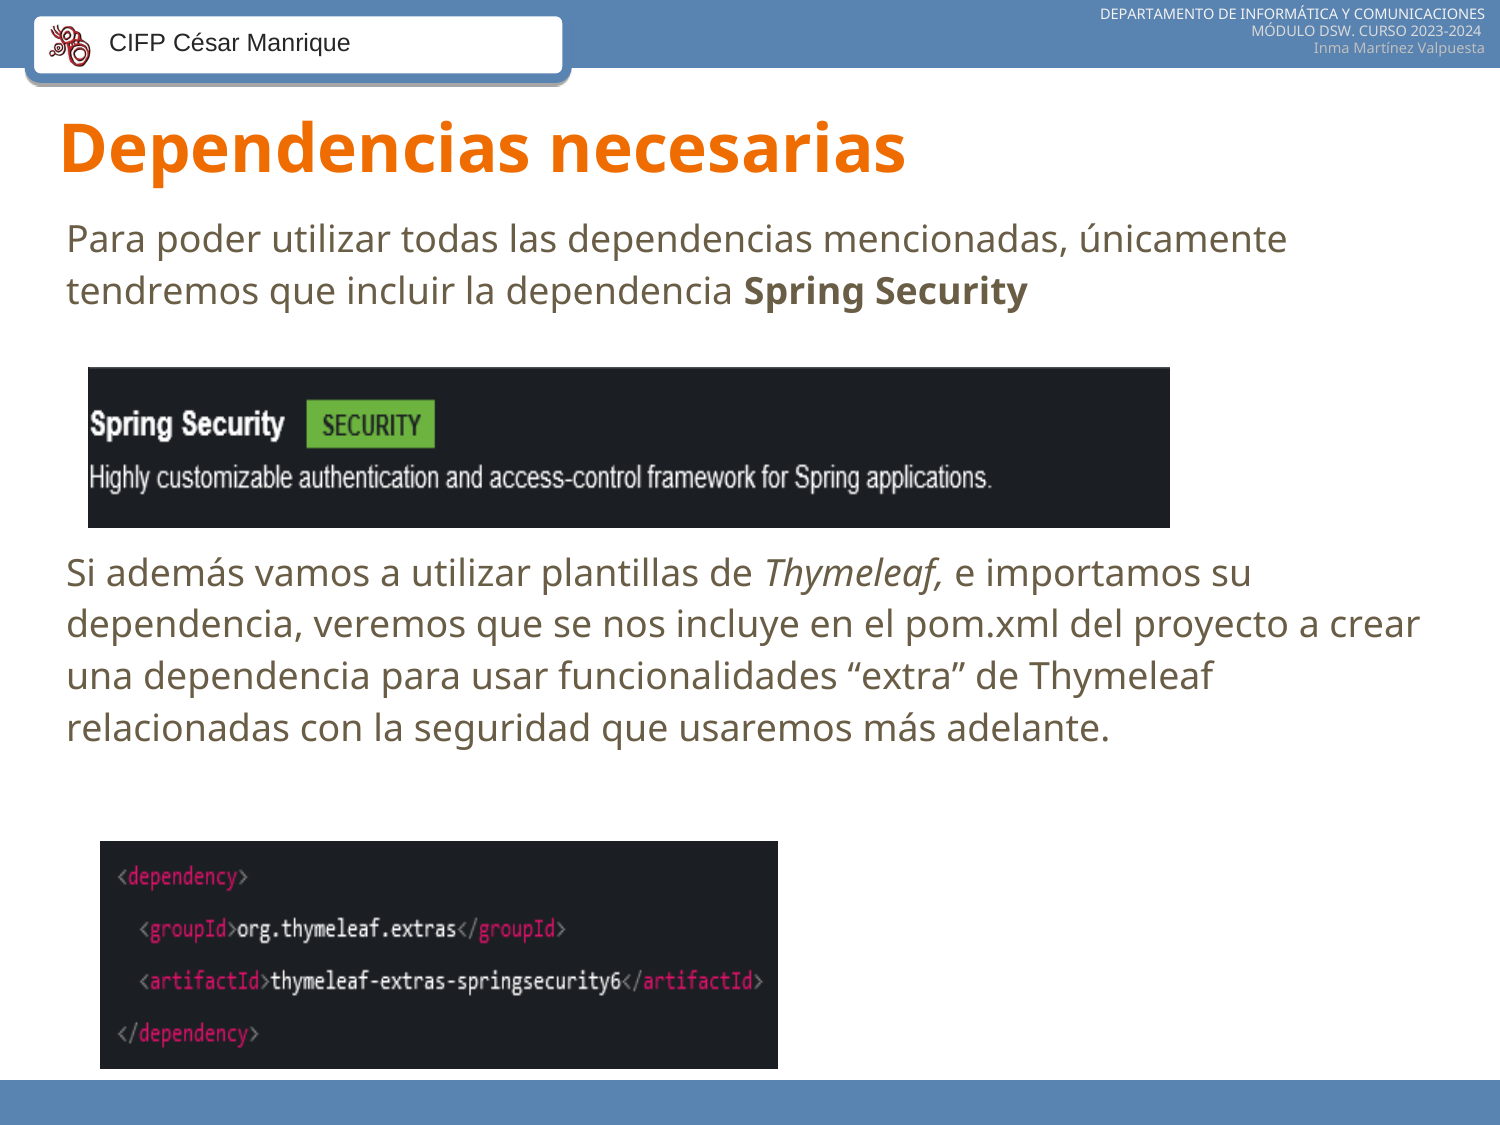

# Dependencias necesarias
Para poder utilizar todas las dependencias mencionadas, únicamente tendremos que incluir la dependencia Spring Security
Si además vamos a utilizar plantillas de Thymeleaf, e importamos su dependencia, veremos que se nos incluye en el pom.xml del proyecto a crear una dependencia para usar funcionalidades “extra” de Thymeleaf relacionadas con la seguridad que usaremos más adelante.